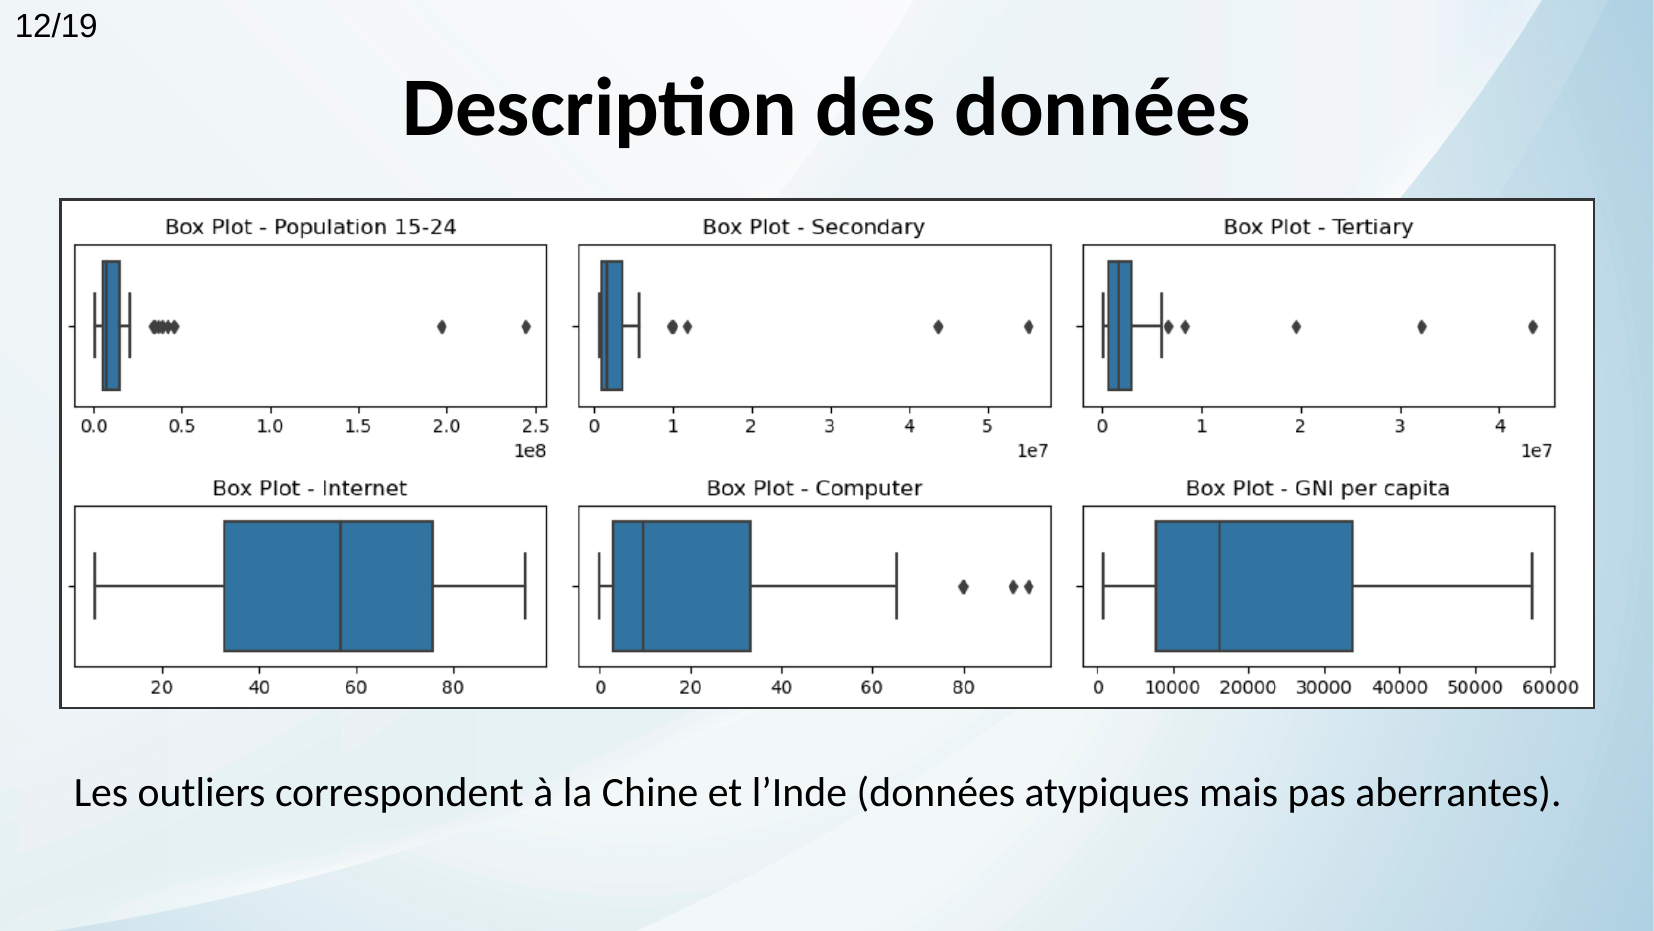

12/19
# Description des données
Les outliers correspondent à la Chine et l’Inde (données atypiques mais pas aberrantes).